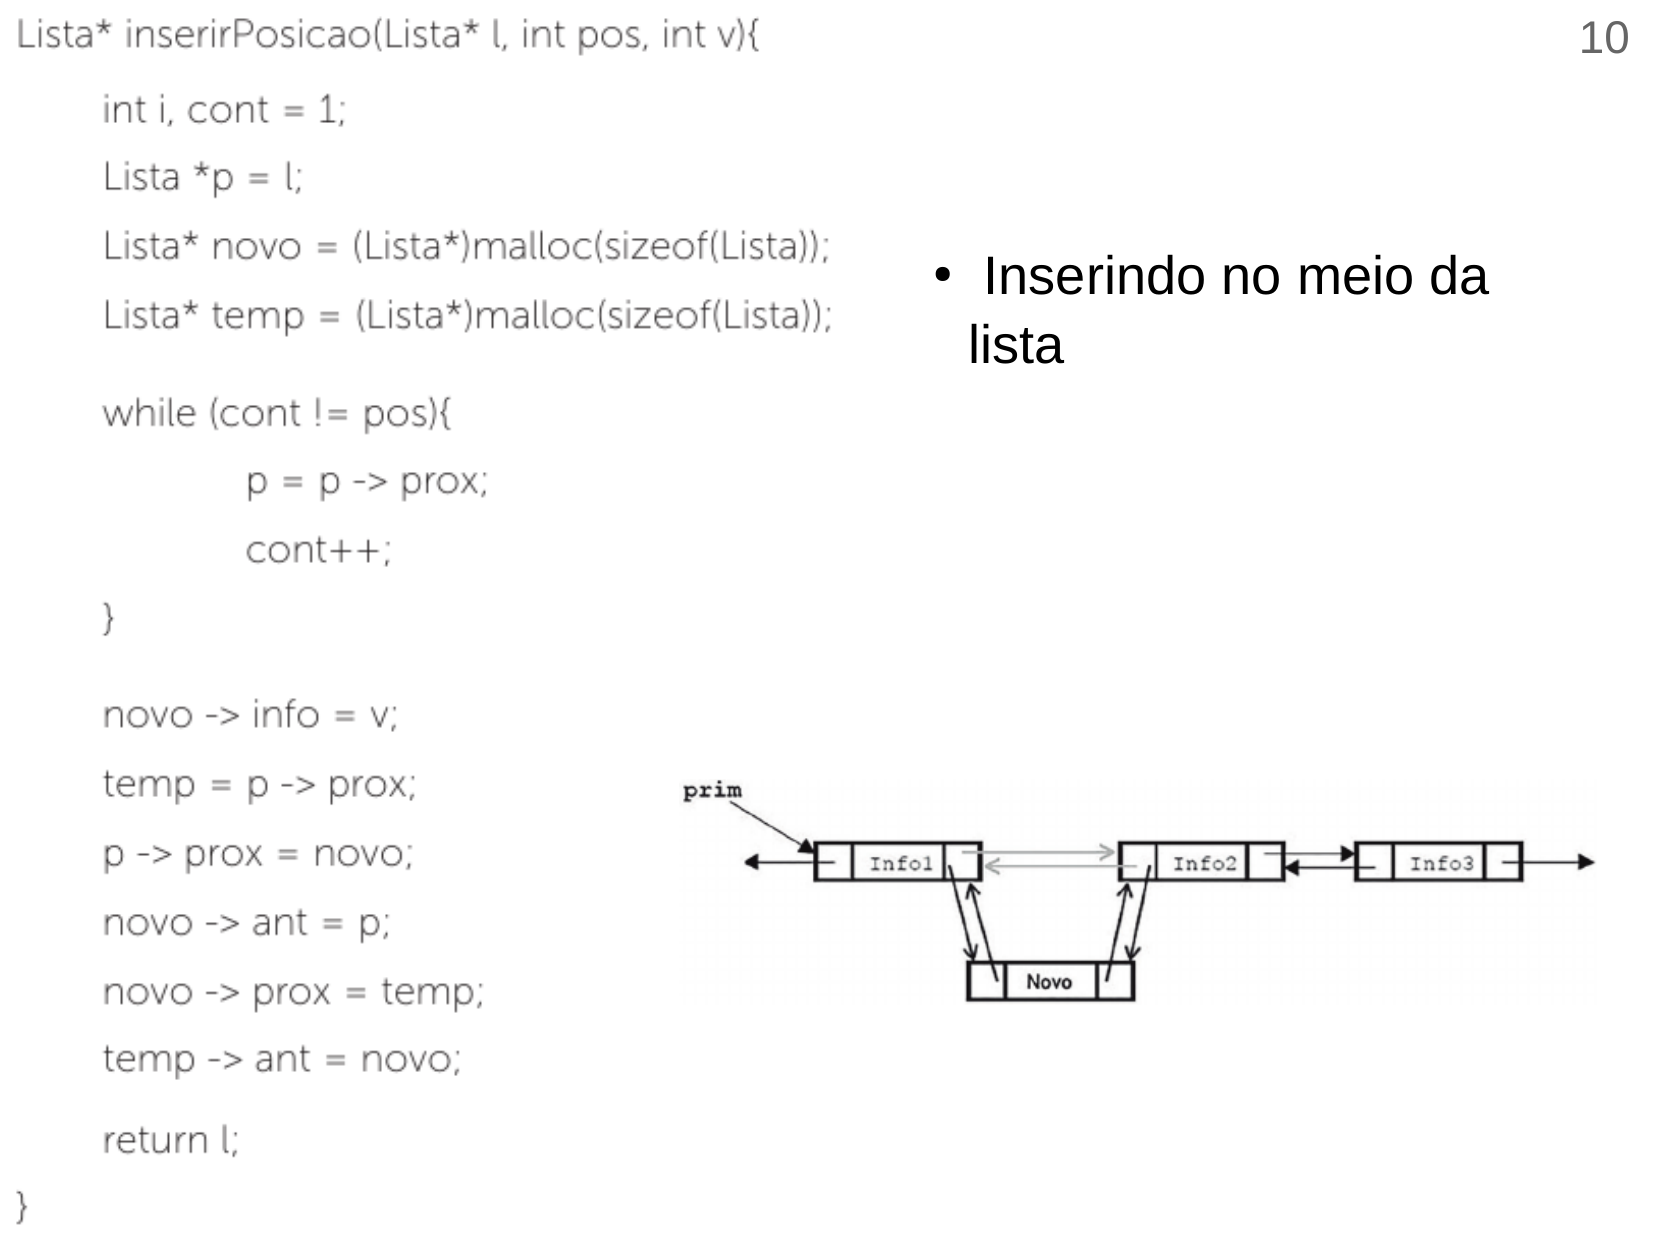

10
# w
 Inserindo no meio da lista